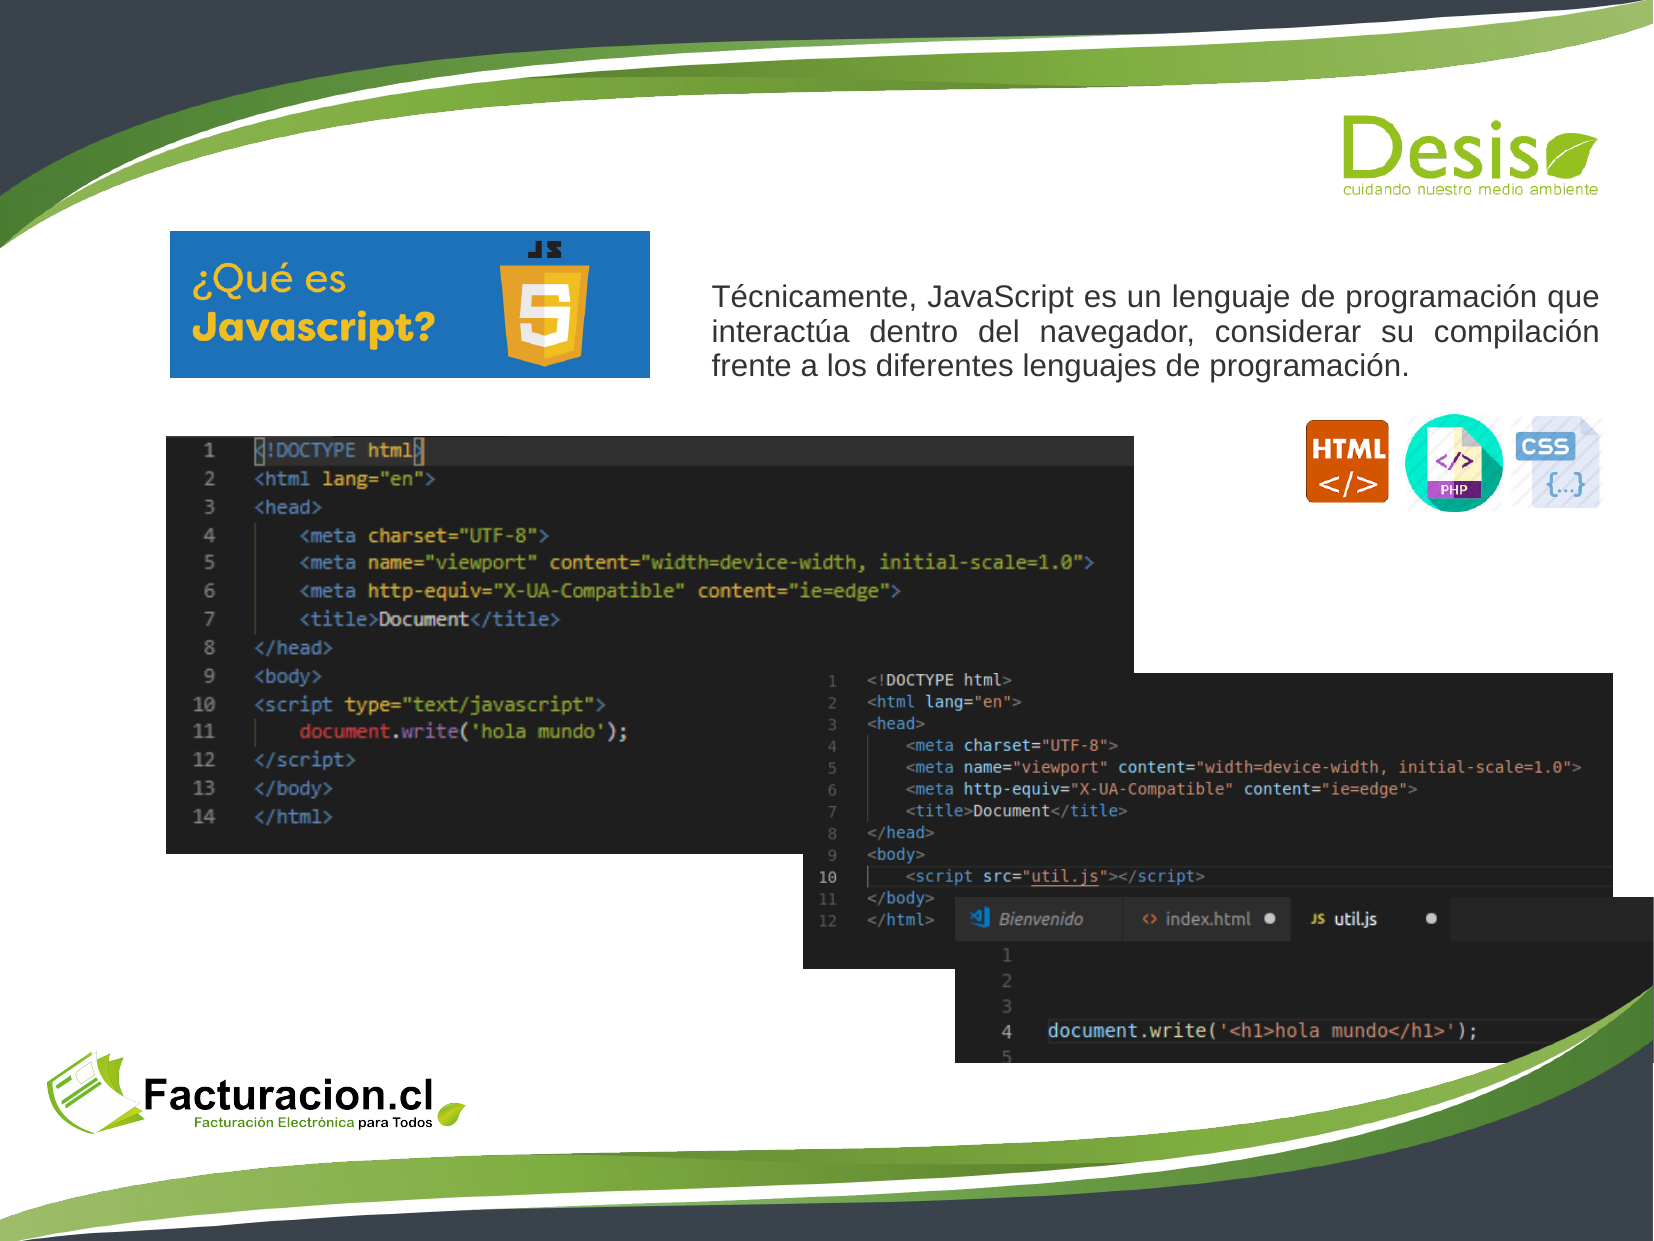

Técnicamente, JavaScript es un lenguaje de programación que interactúa dentro del navegador, considerar su compilación frente a los diferentes lenguajes de programación.